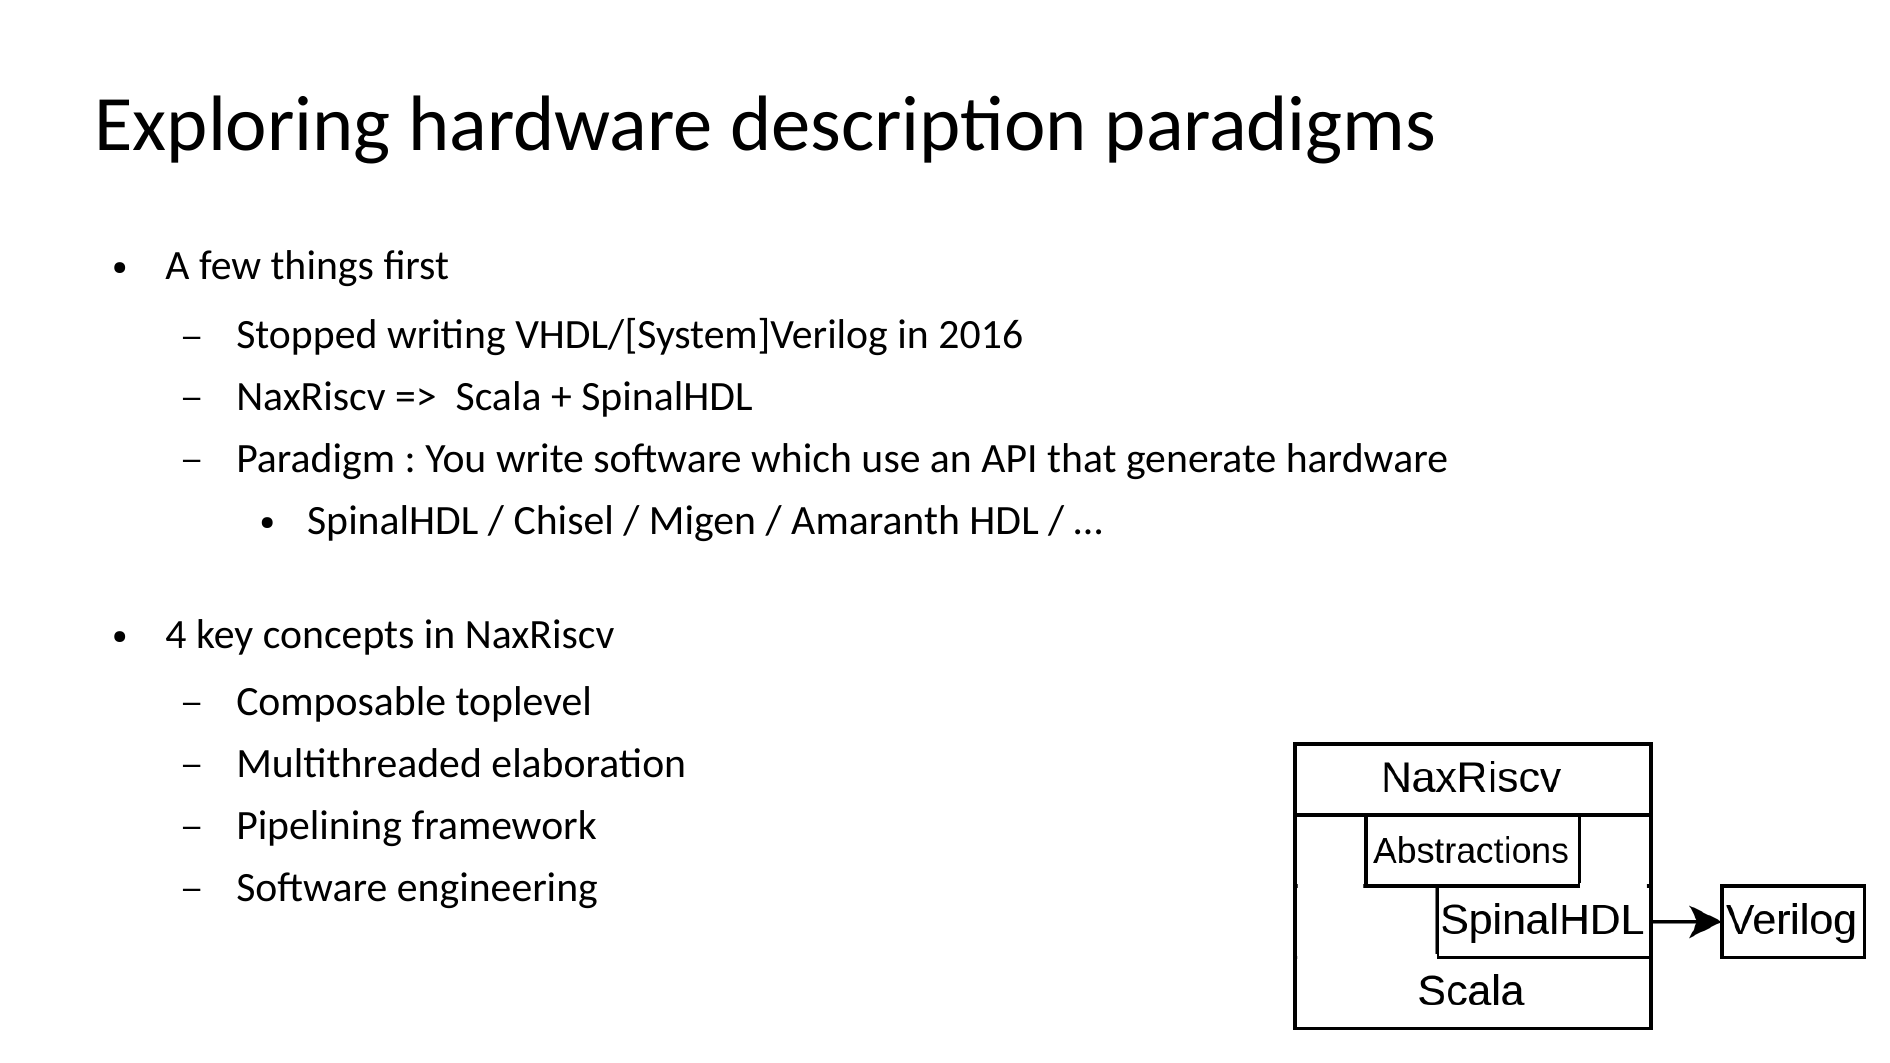

# Exploring hardware description paradigms
A few things first
Stopped writing VHDL/[System]Verilog in 2016
NaxRiscv => Scala + SpinalHDL
Paradigm : You write software which use an API that generate hardware
SpinalHDL / Chisel / Migen / Amaranth HDL / …
4 key concepts in NaxRiscv
Composable toplevel
Multithreaded elaboration
Pipelining framework
Software engineering